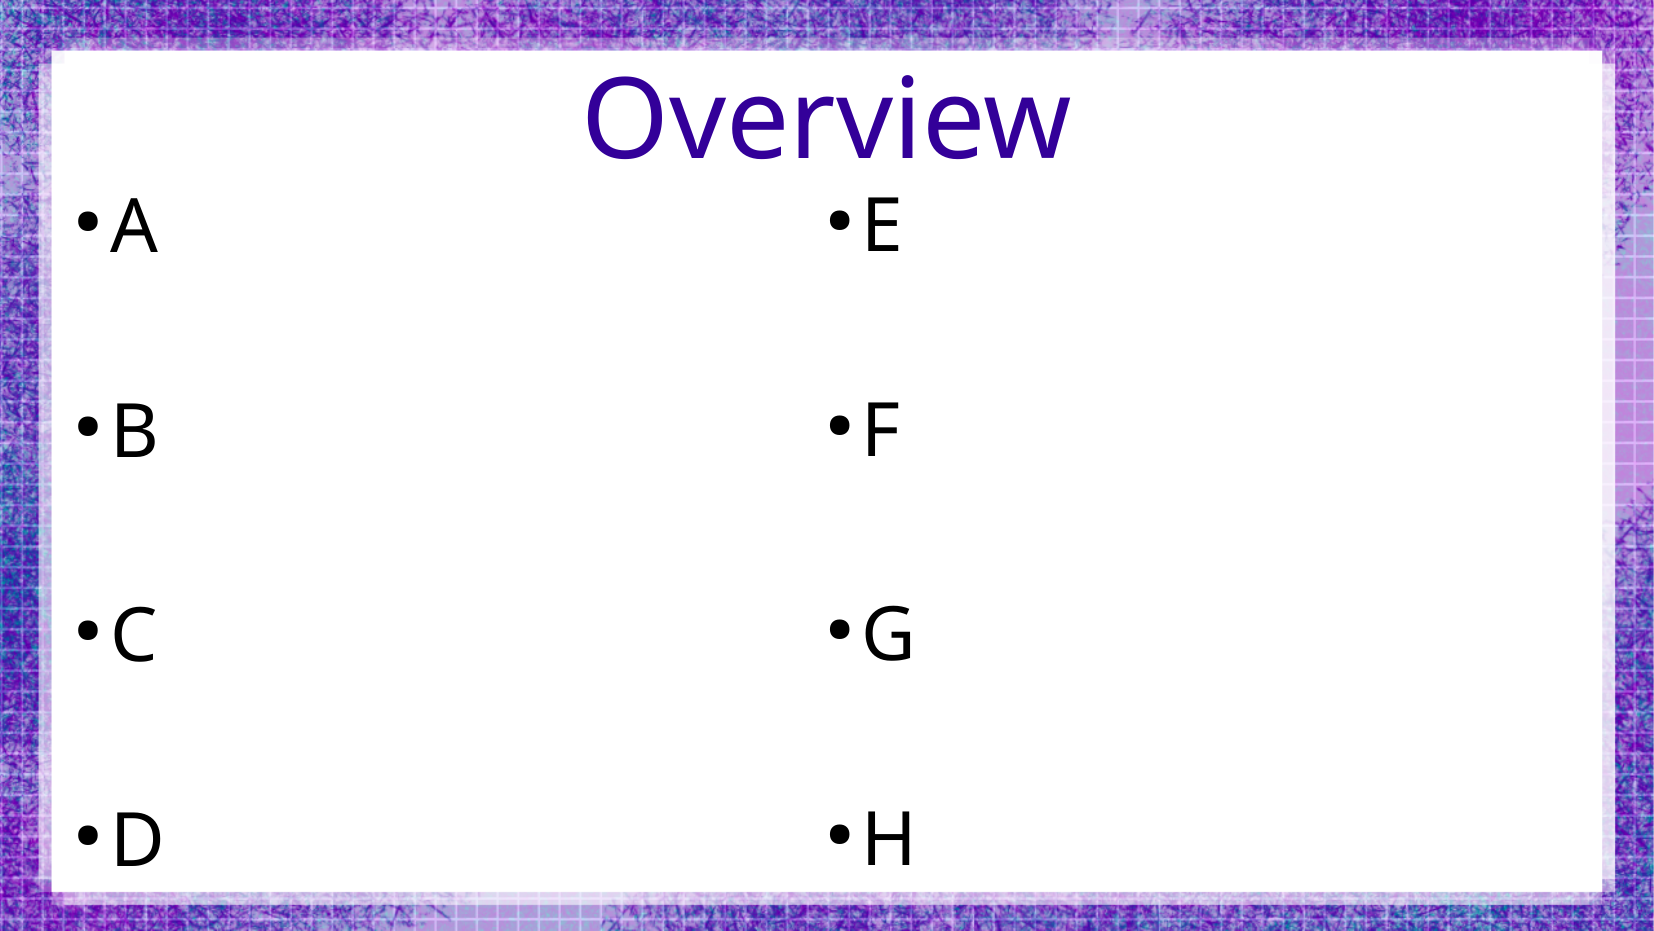

# Overview
E
F
G
H
A
B
C
D